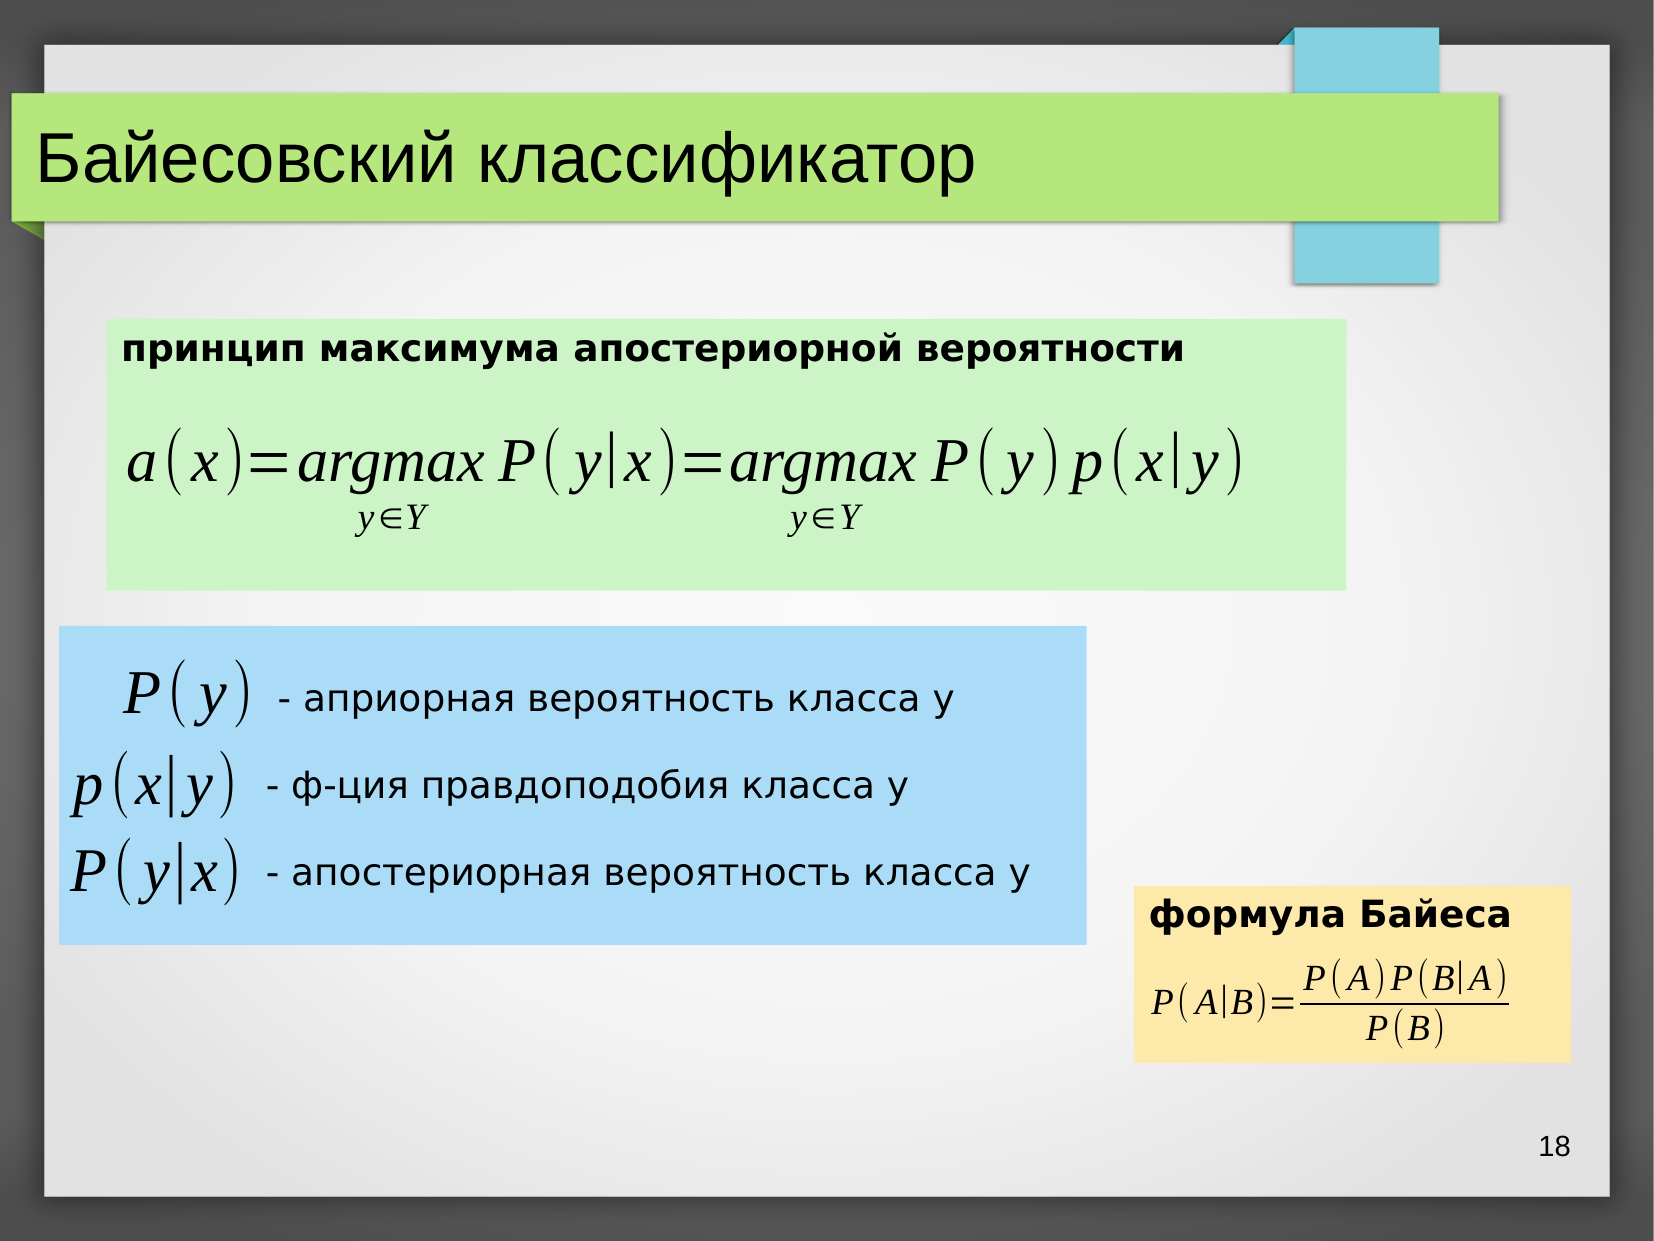

# Байесовский классификатор
принцип максимума апостериорной вероятности
 - априорная вероятность класса y
 - ф-ция правдоподобия класса y
 - апостериорная вероятность класса y
формула Байеса
18